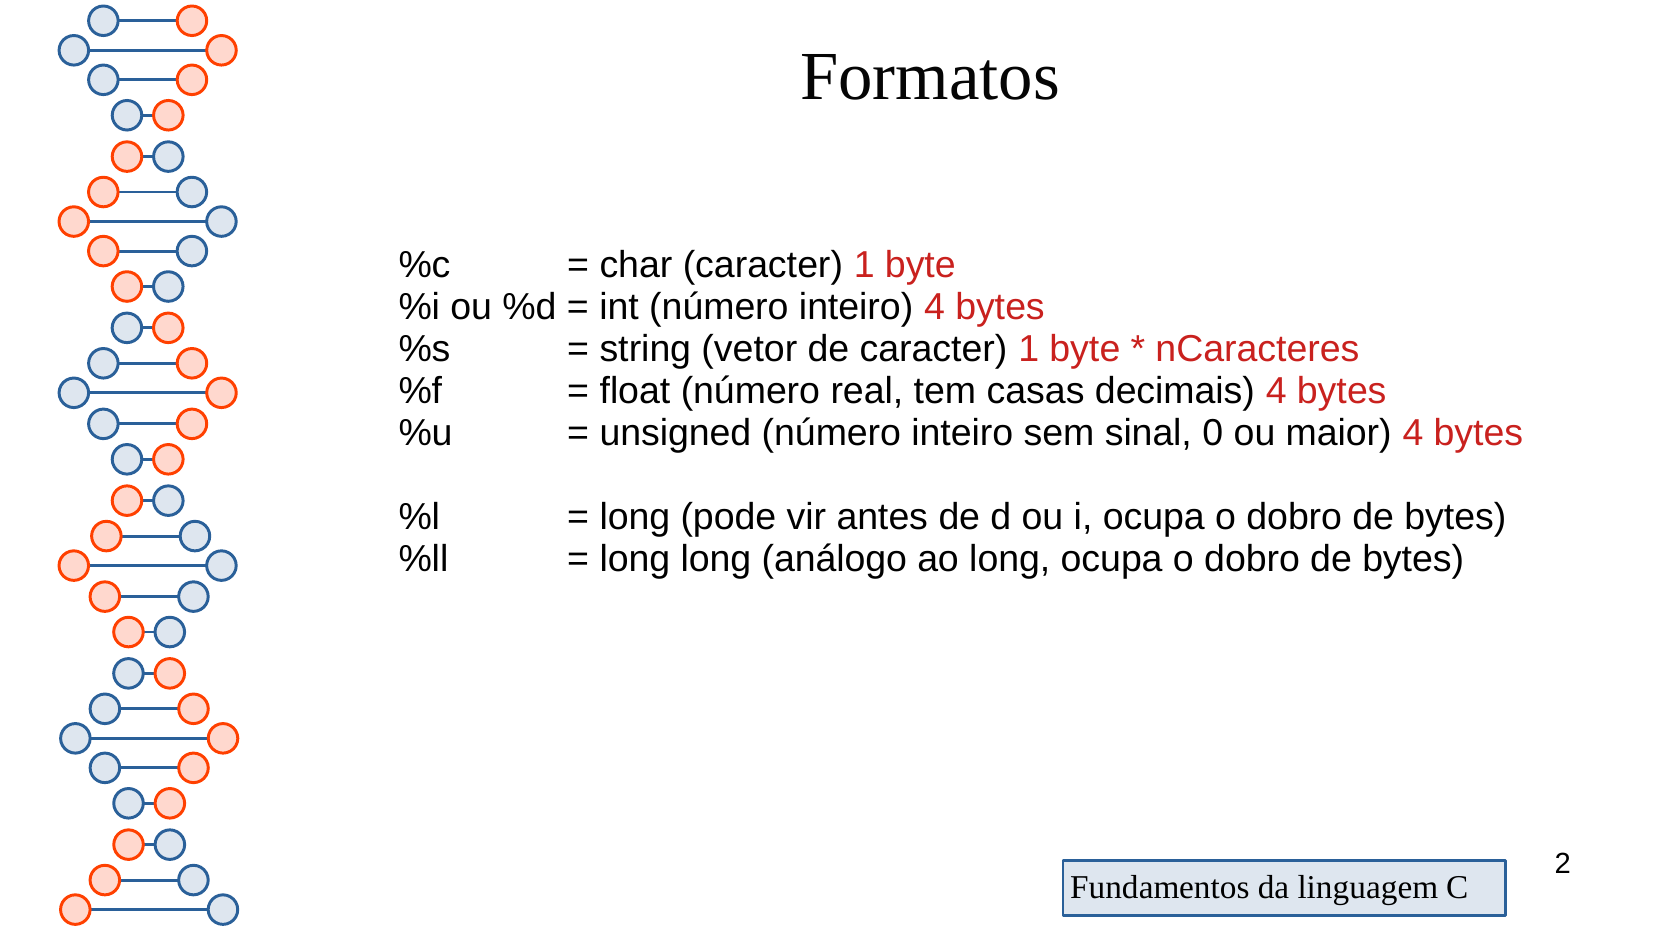

# Formatos
%c		 = char (caracter) 1 byte
%i ou %d = int (número inteiro) 4 bytes
%s		 = string (vetor de caracter) 1 byte * nCaracteres
%f		 = float (número real, tem casas decimais) 4 bytes
%u		 = unsigned (número inteiro sem sinal, 0 ou maior) 4 bytes
%l		 = long (pode vir antes de d ou i, ocupa o dobro de bytes)
%ll		 = long long (análogo ao long, ocupa o dobro de bytes)
2
Fundamentos da linguagem C